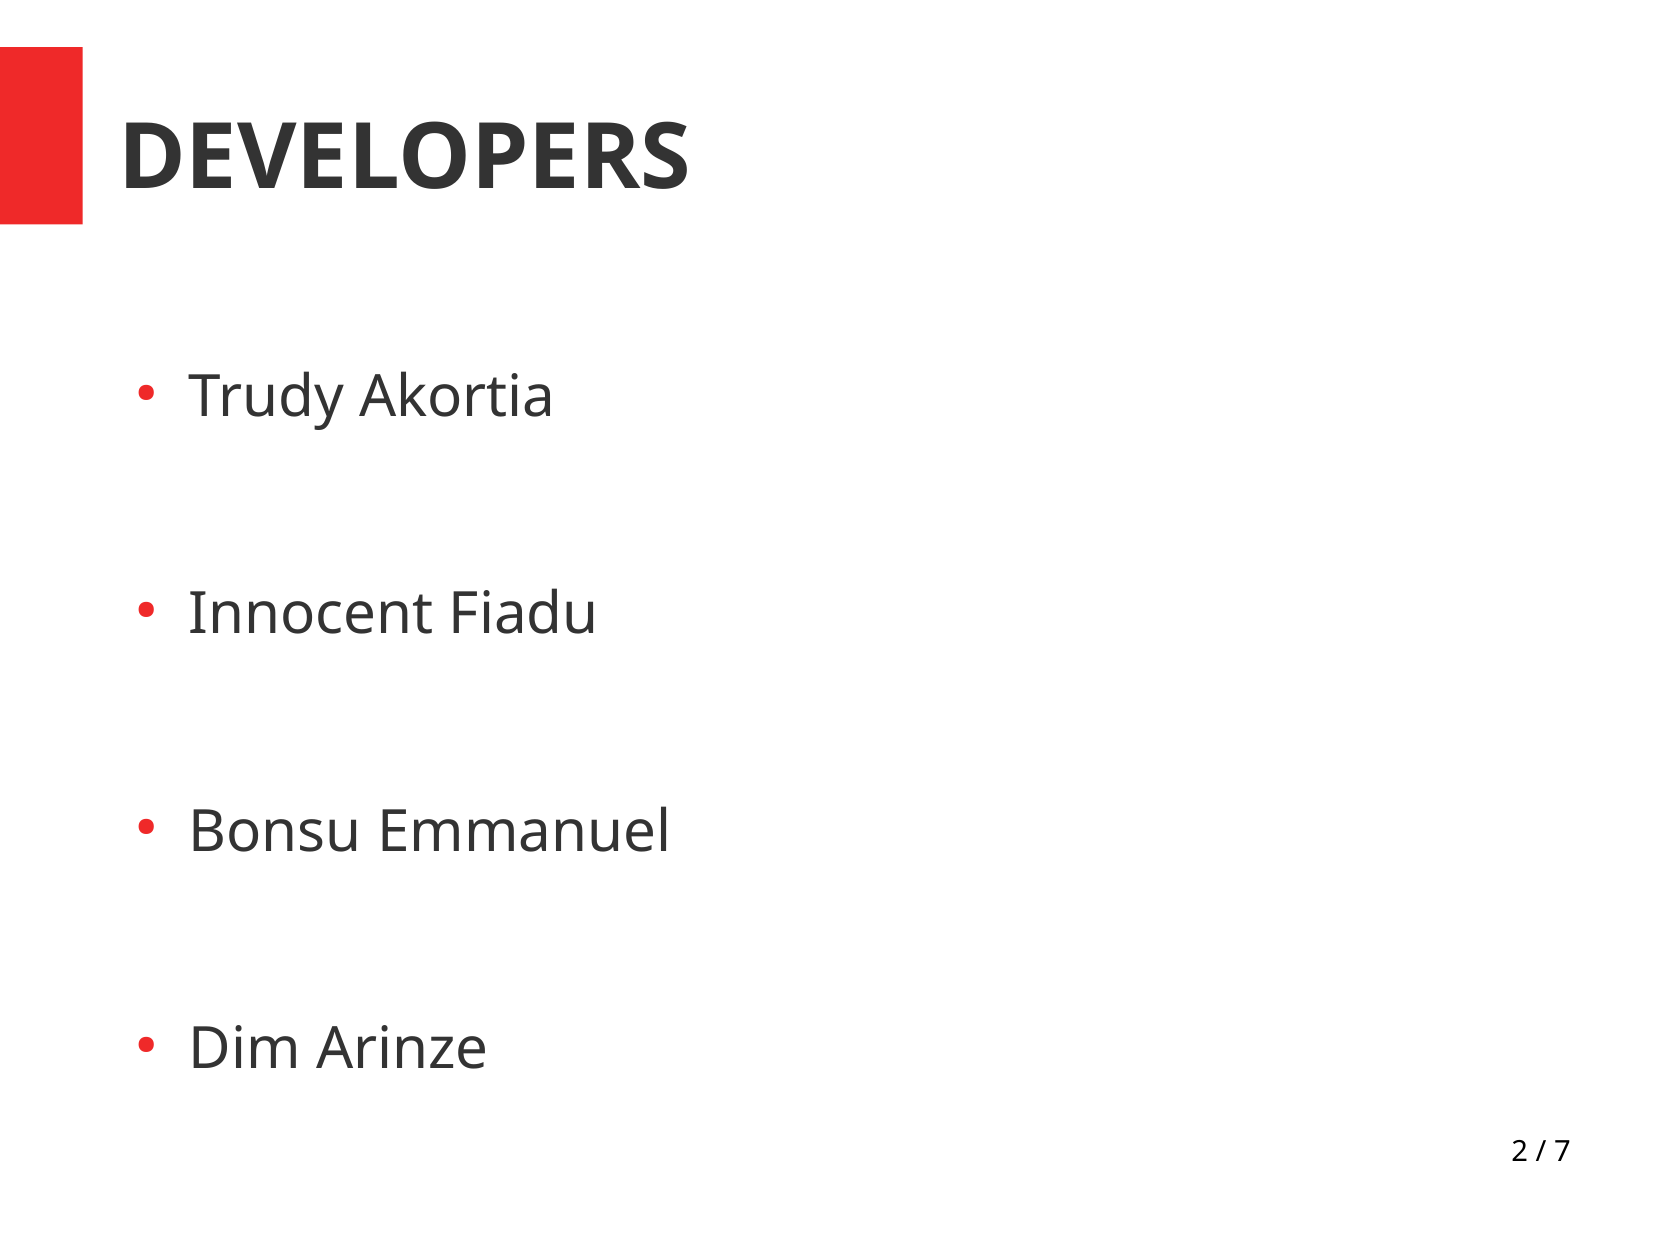

# DEVELOPERS
Trudy Akortia
Innocent Fiadu
Bonsu Emmanuel
Dim Arinze
2